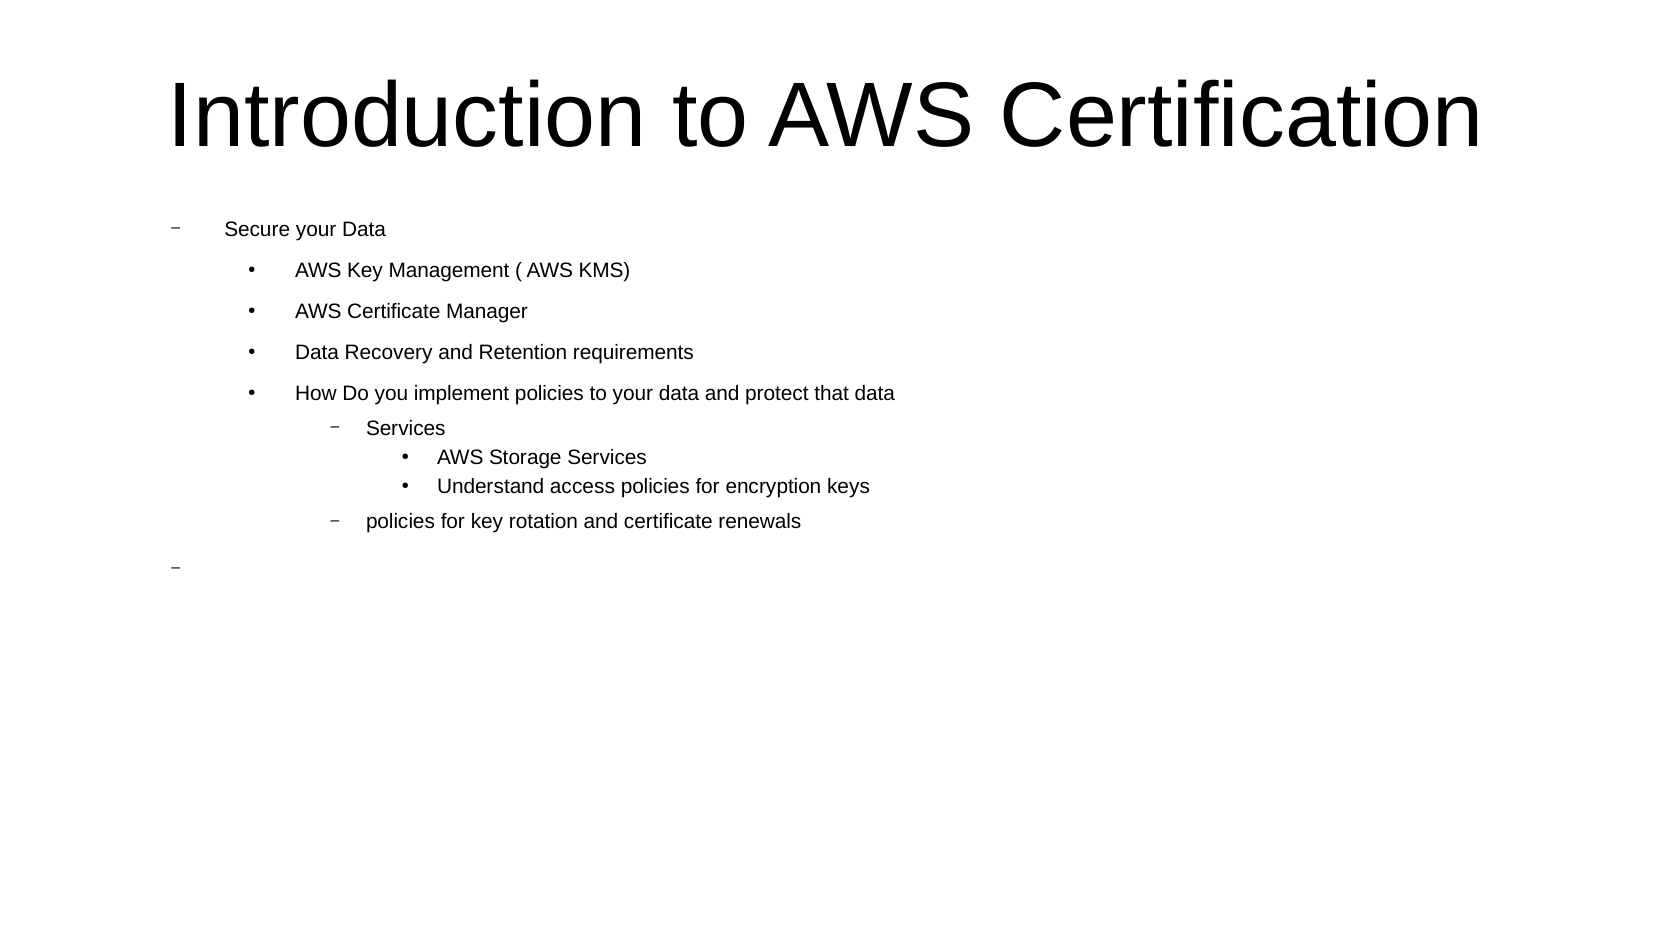

# Introduction to AWS Certification
Secure your Data
AWS Key Management ( AWS KMS)
AWS Certificate Manager
Data Recovery and Retention requirements
How Do you implement policies to your data and protect that data
Services
AWS Storage Services
Understand access policies for encryption keys
policies for key rotation and certificate renewals